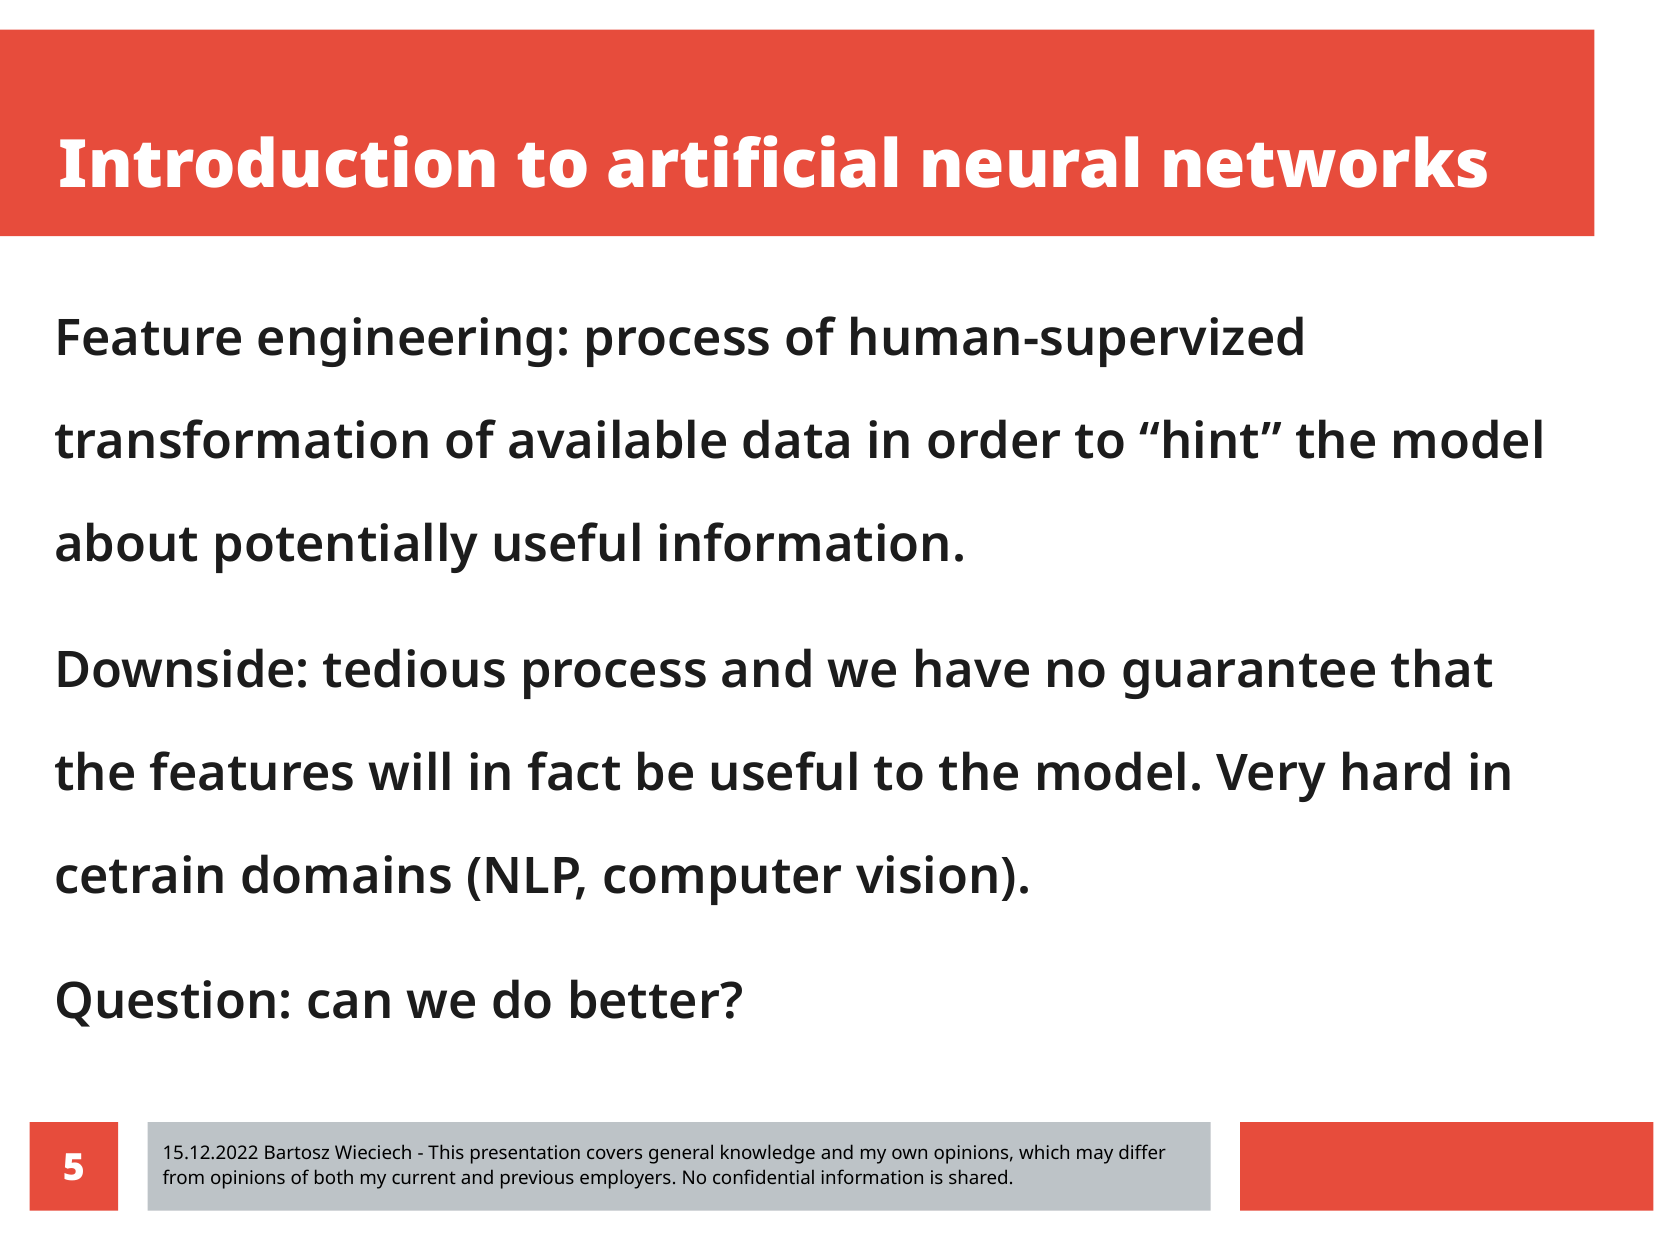

# Introduction to artificial neural networks
Feature engineering: process of human-supervized transformation of available data in order to “hint” the model about potentially useful information.
Downside: tedious process and we have no guarantee that the features will in fact be useful to the model. Very hard in cetrain domains (NLP, computer vision).
Question: can we do better?
5